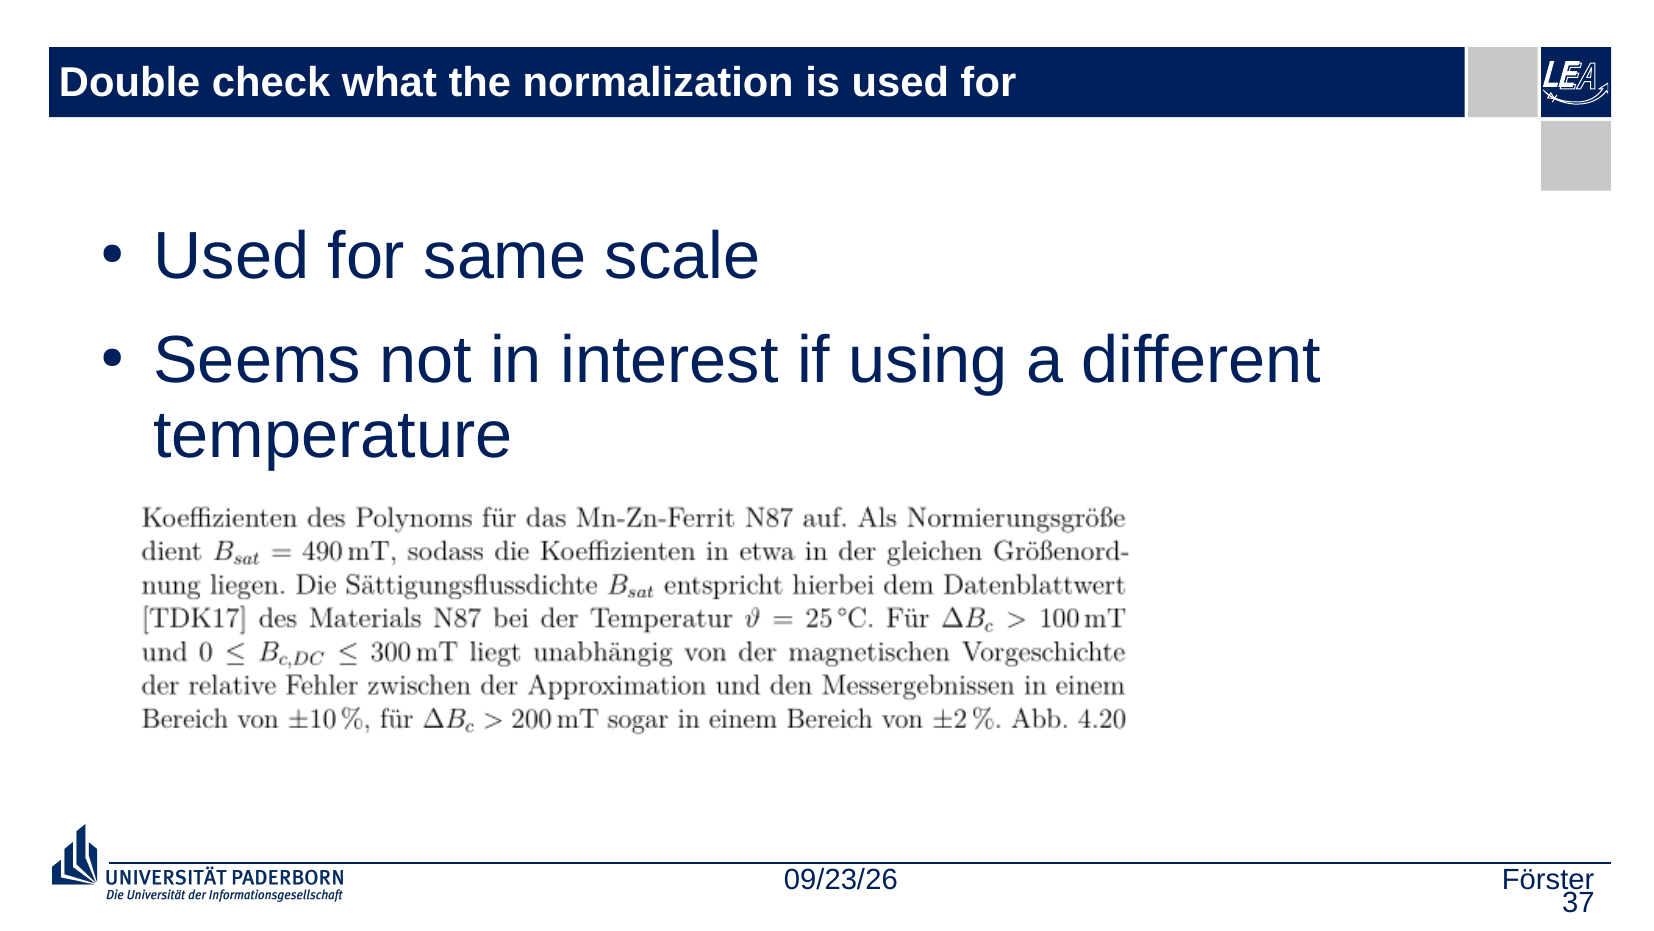

# Double check what the normalization is used for
Used for same scale
Seems not in interest if using a different temperature
Förster
37